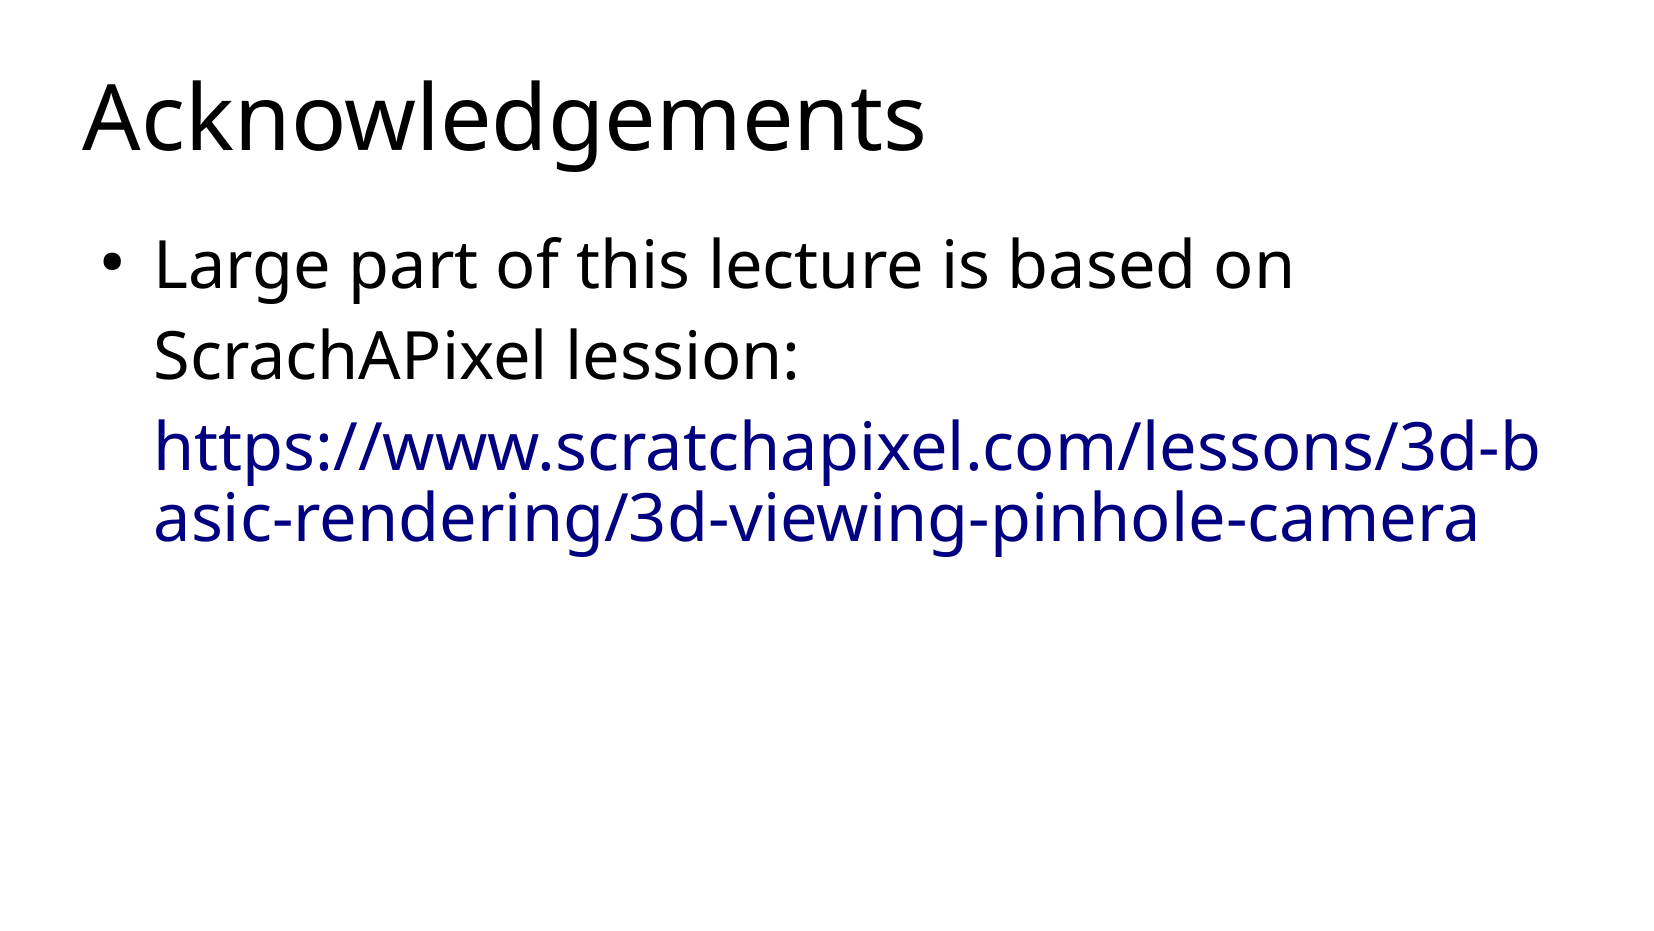

# Acknowledgements
Large part of this lecture is based on ScrachAPixel lession: https://www.scratchapixel.com/lessons/3d-basic-rendering/3d-viewing-pinhole-camera